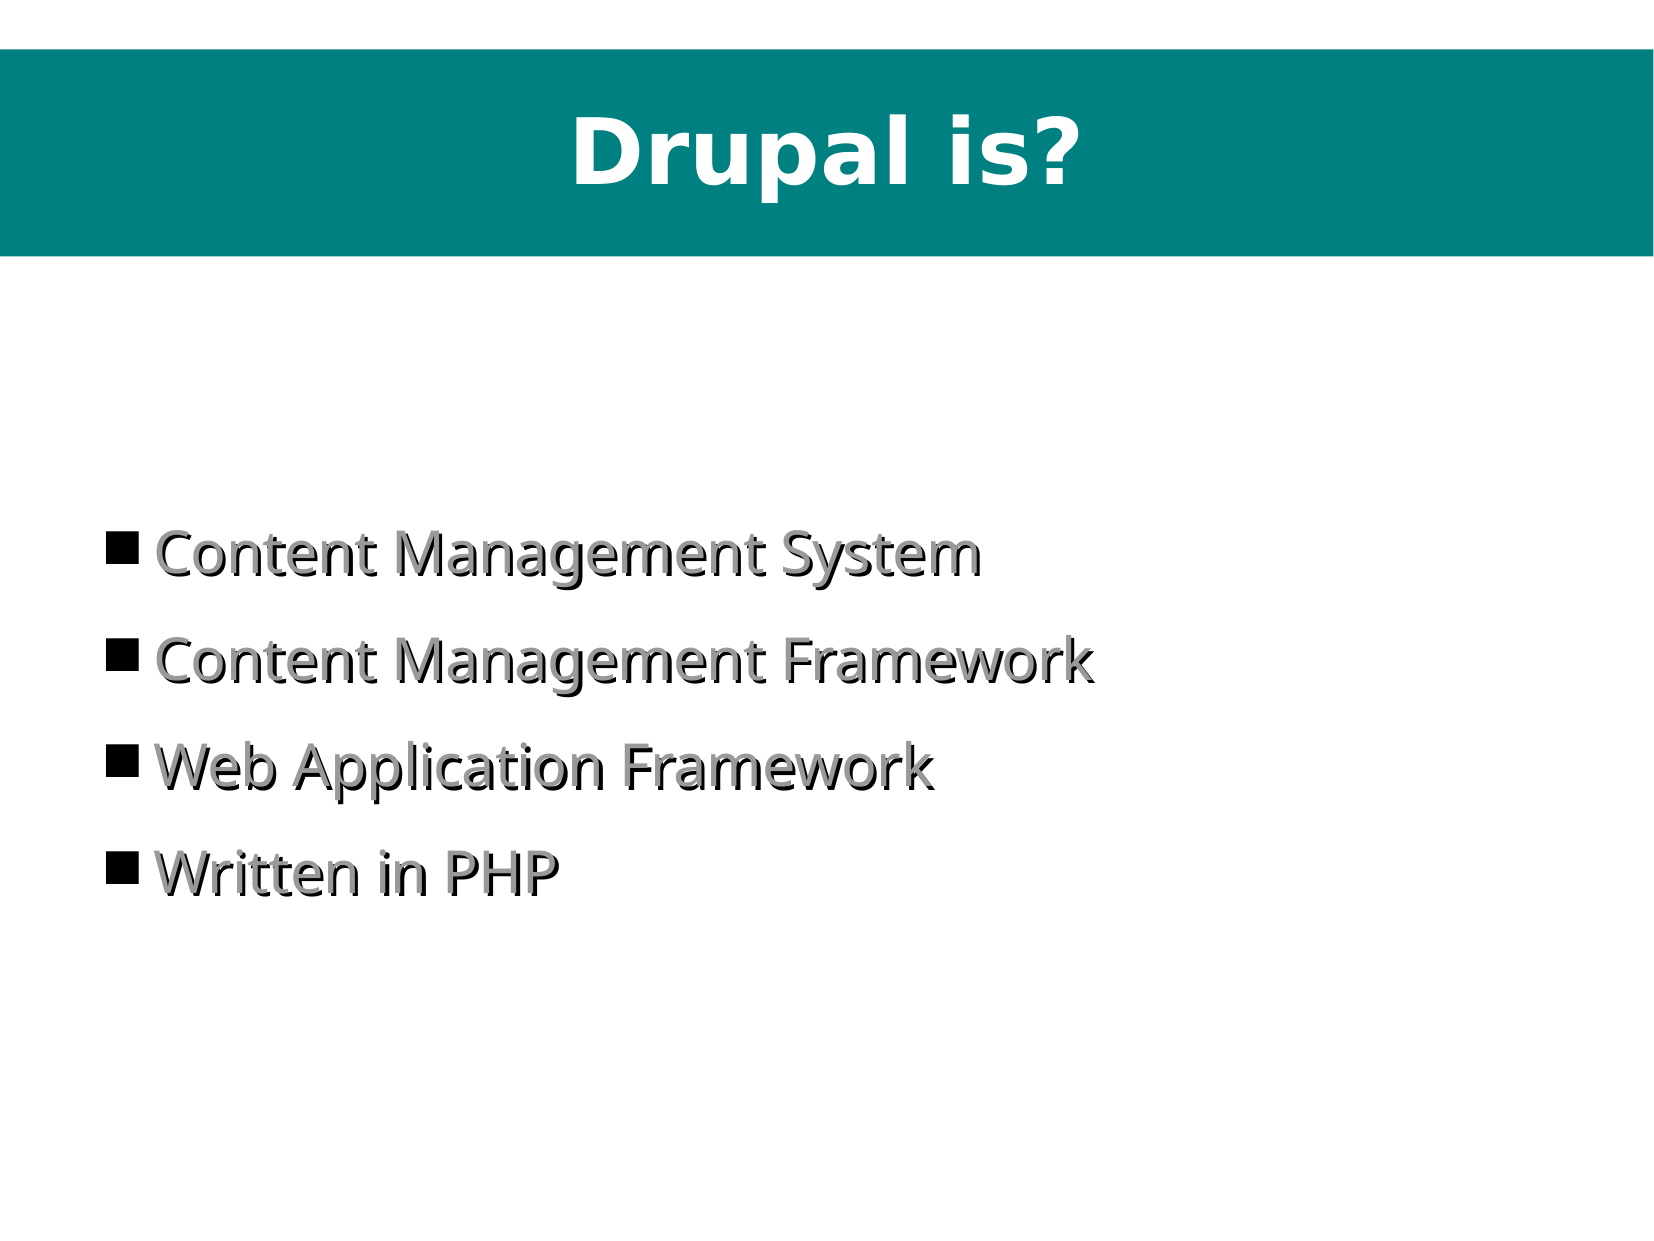

# Drupal is?
Content Management System
Content Management Framework
Web Application Framework
Written in PHP